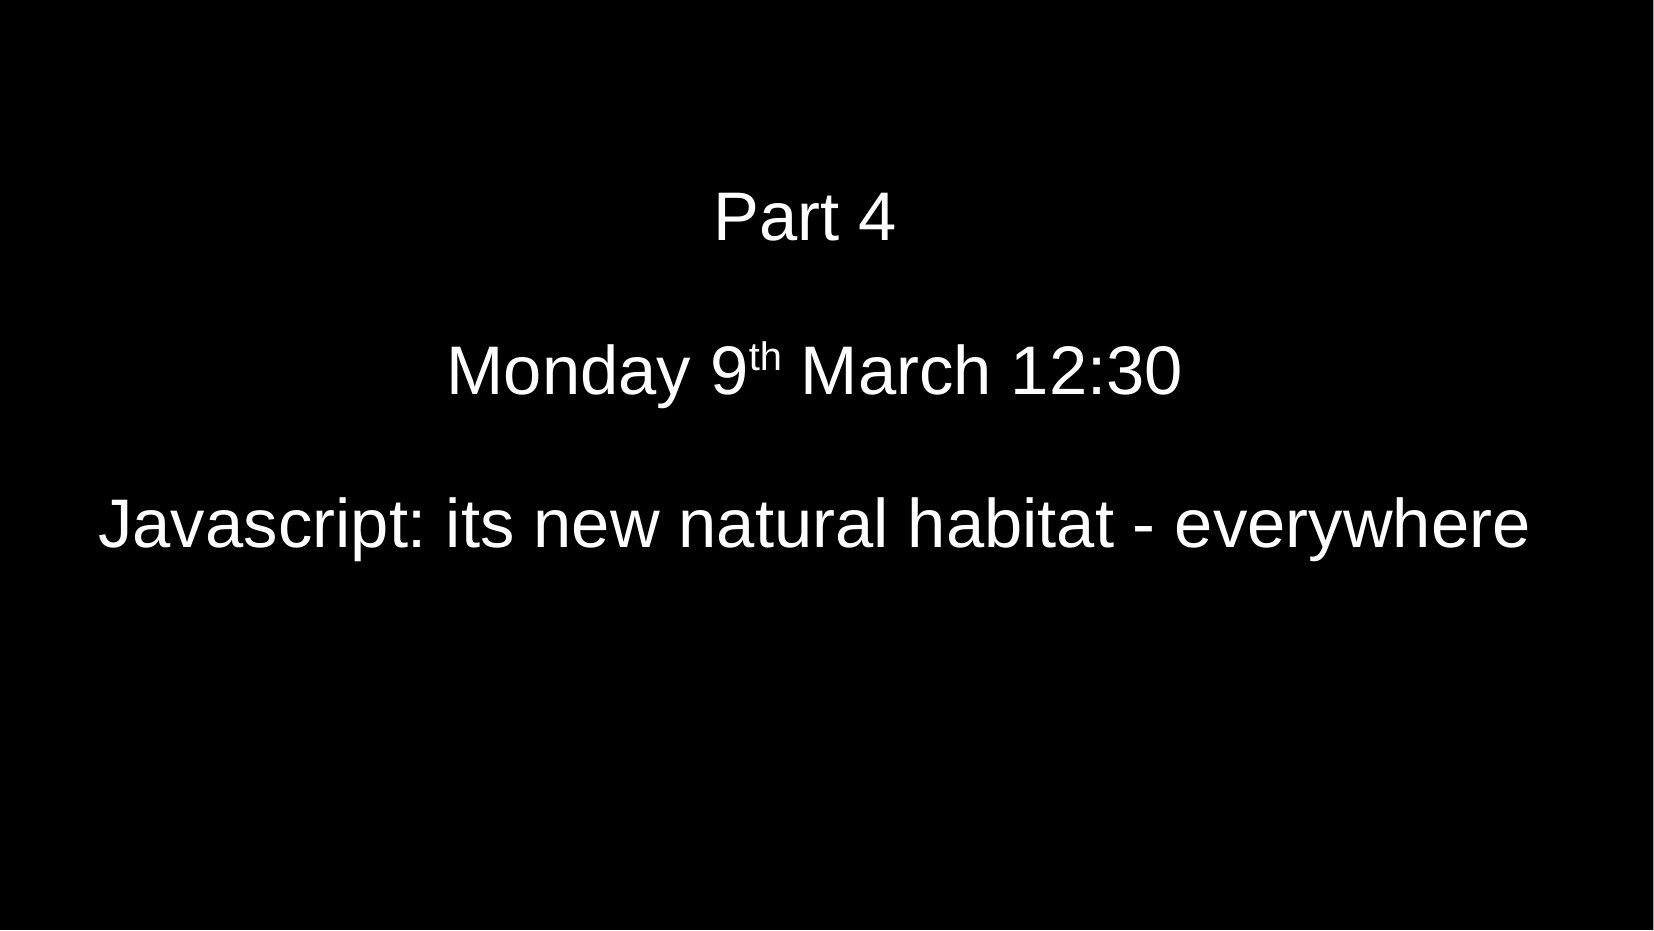

# Part 4 Monday 9th March 12:30 Javascript: its new natural habitat - everywhere